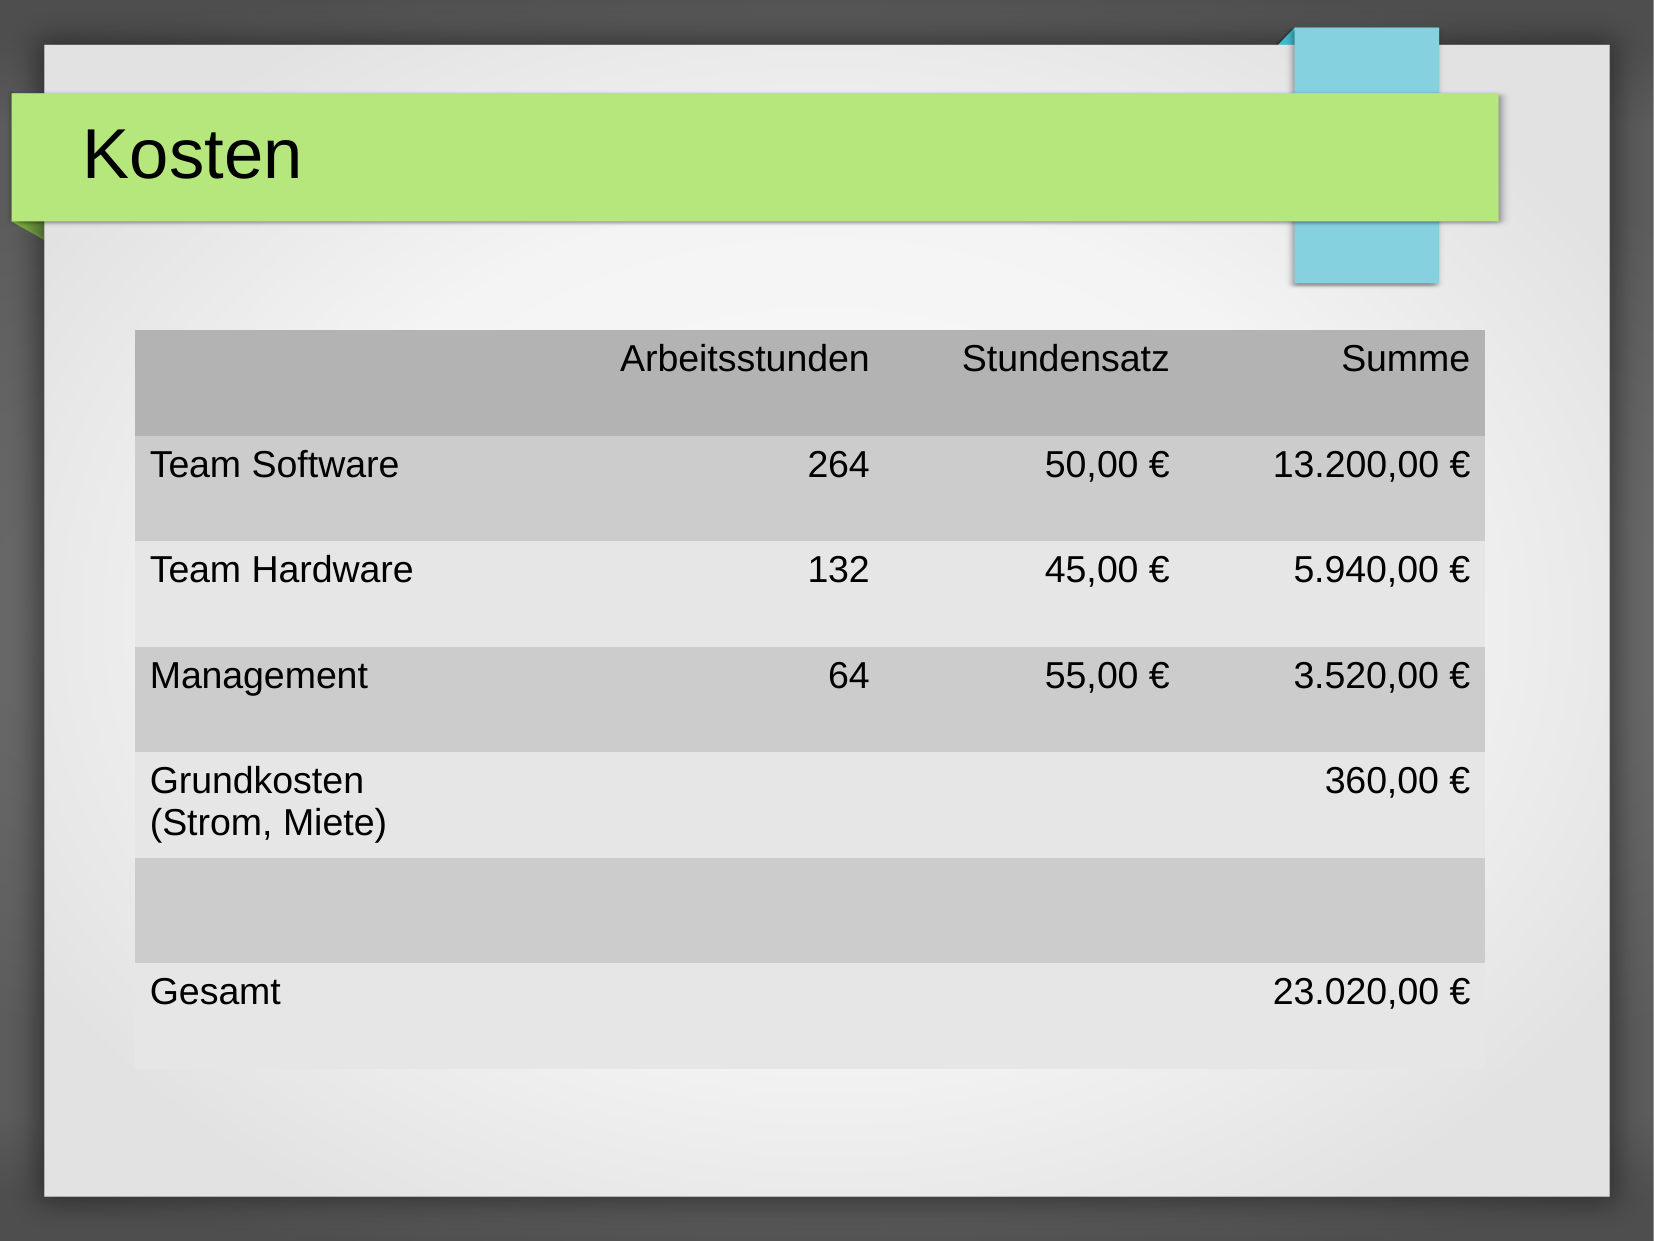

# Kosten
| | Arbeitsstunden | Stundensatz | Summe |
| --- | --- | --- | --- |
| Team Software | 264 | 50,00 € | 13.200,00 € |
| Team Hardware | 132 | 45,00 € | 5.940,00 € |
| Management | 64 | 55,00 € | 3.520,00 € |
| Grundkosten (Strom, Miete) | | | 360,00 € |
| | | | |
| Gesamt | | | 23.020,00 € |